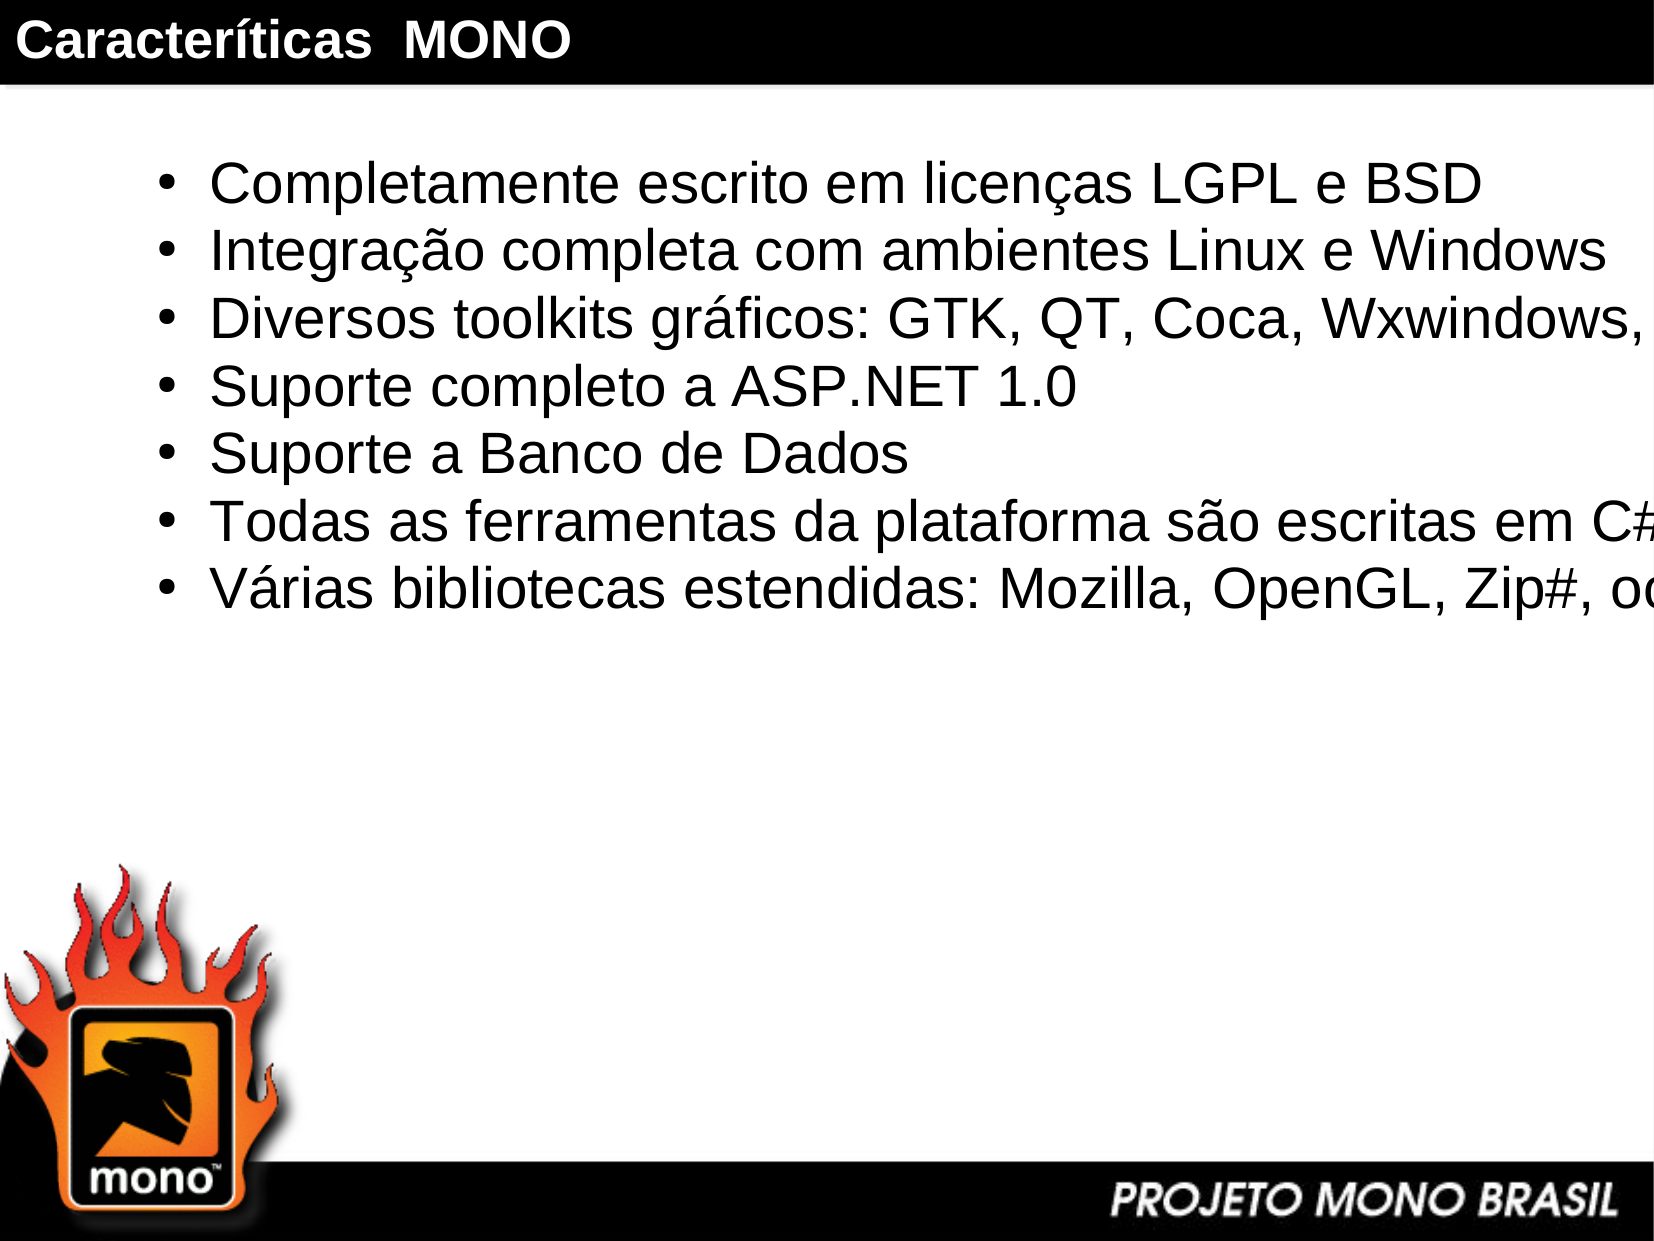

Caracteríticas MONO
Completamente escrito em licenças LGPL e BSD
Integração completa com ambientes Linux e Windows
Diversos toolkits gráficos: GTK, QT, Coca, Wxwindows, Windows.Forms
Suporte completo a ASP.NET 1.0
Suporte a Banco de Dados
Todas as ferramentas da plataforma são escritas em C#
Várias bibliotecas estendidas: Mozilla, OpenGL, Zip#, oog#